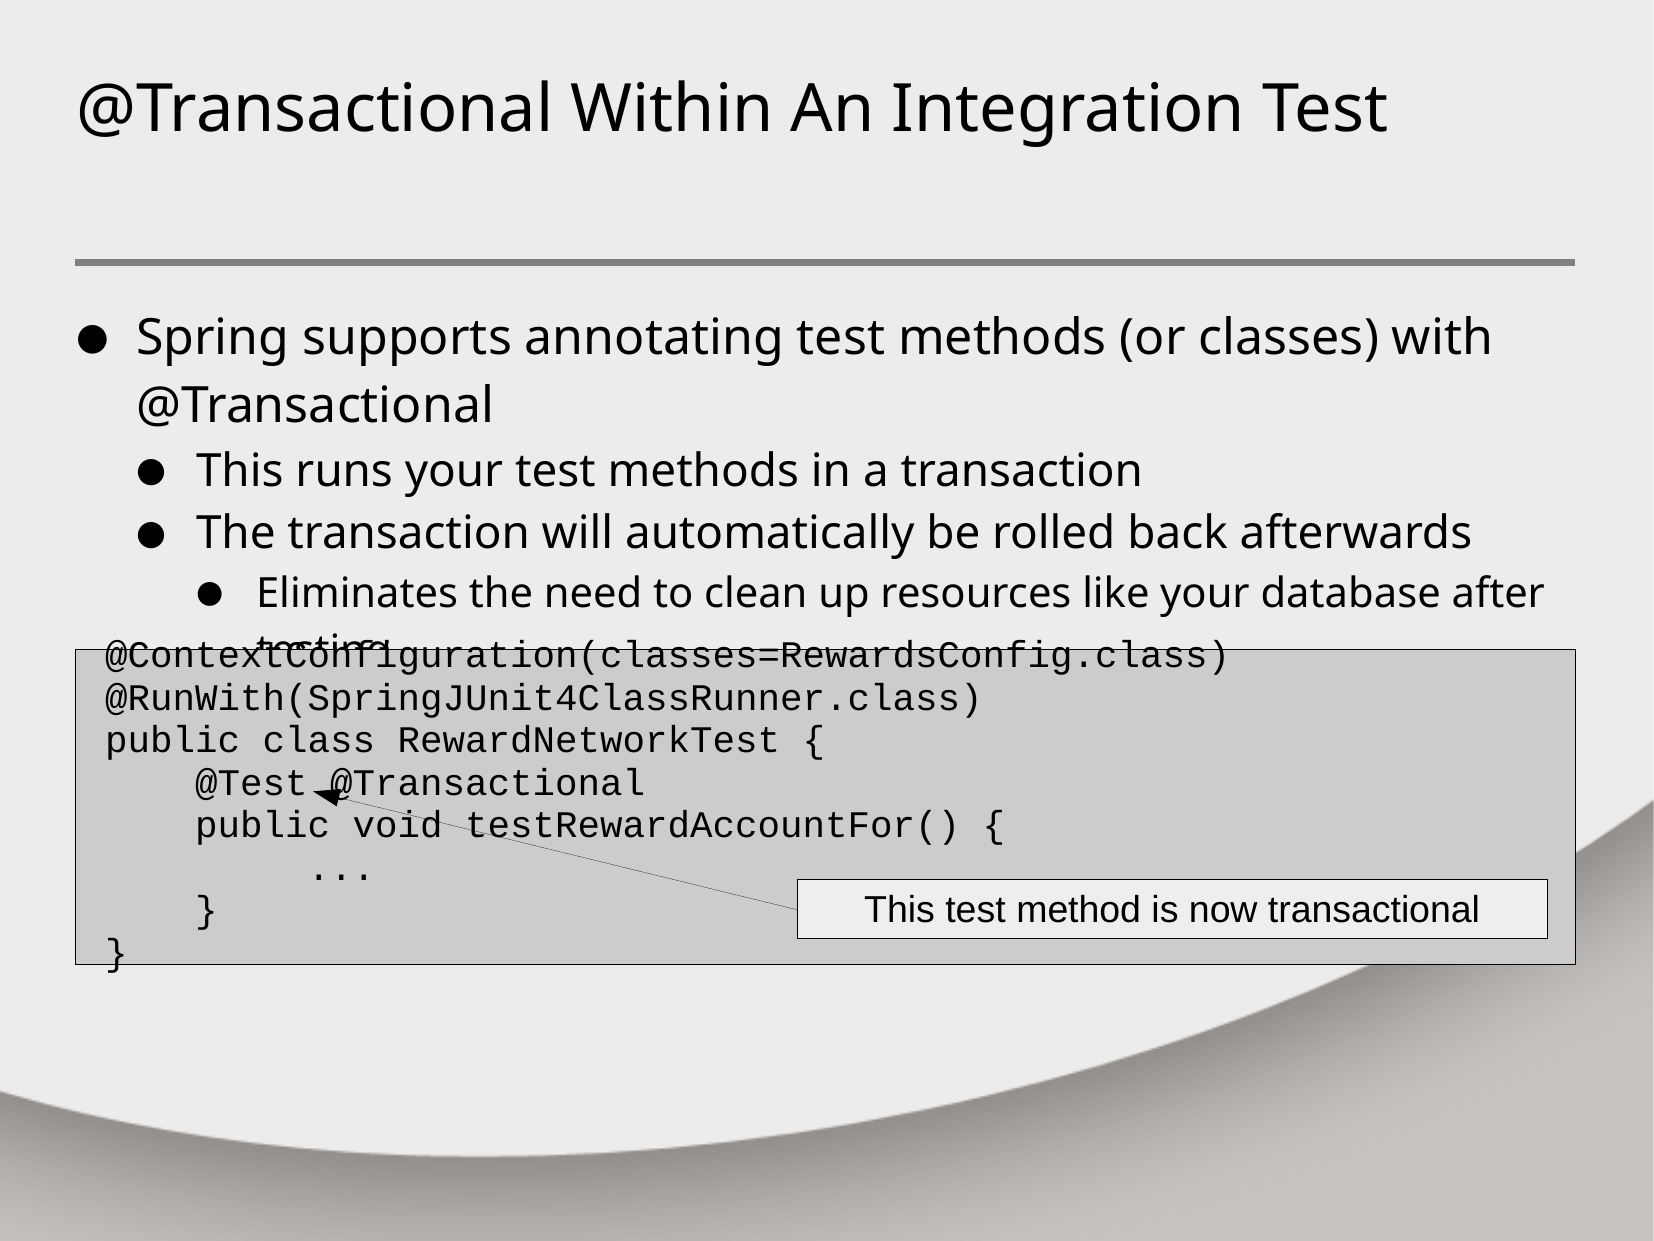

# @Transactional Within An Integration Test
Spring supports annotating test methods (or classes) with @Transactional
This runs your test methods in a transaction
The transaction will automatically be rolled back afterwards
Eliminates the need to clean up resources like your database after testing
@ContextConfiguration(classes=RewardsConfig.class)
@RunWith(SpringJUnit4ClassRunner.class)
public class RewardNetworkTest {
 @Test @Transactional
 public void testRewardAccountFor() {
 ...
 }
}
This test method is now transactional